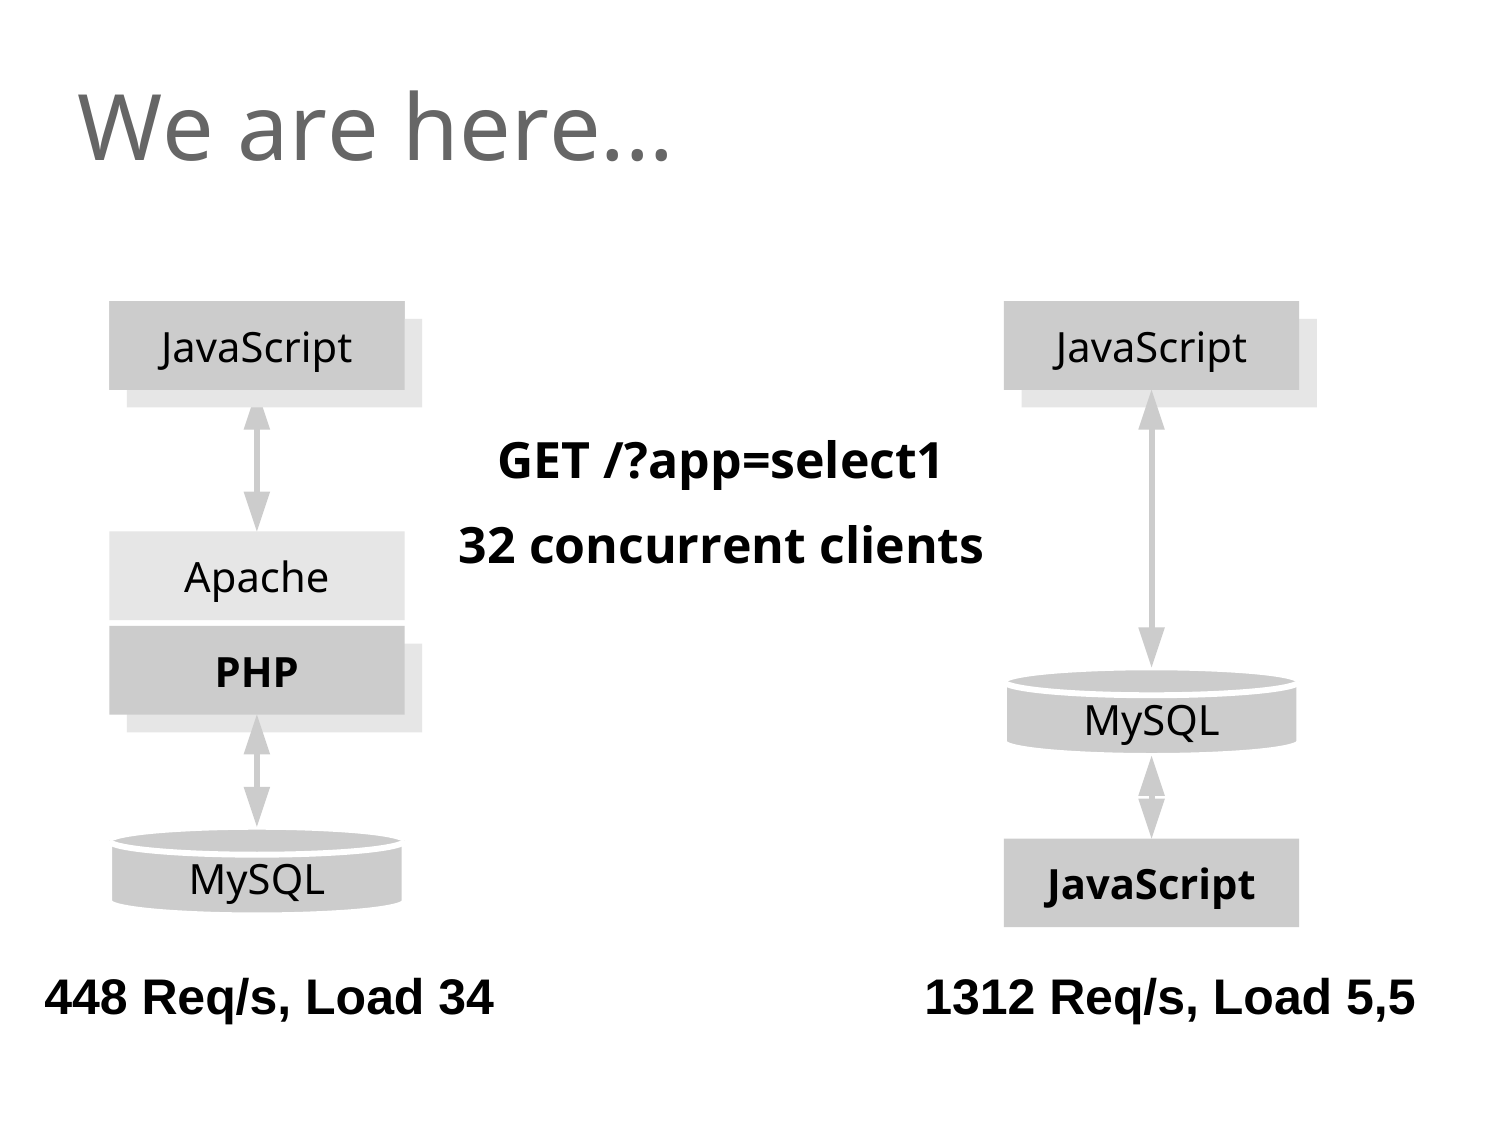

# We are here...
JavaScript
JavaScript
JavaScript
JavaScript
JavaScript
GET /?app=select1
32 concurrent clients
Apache
PHP
PHP
MySQL
MySQL
JavaScript
448 Req/s, Load 34
1312 Req/s, Load 5,5